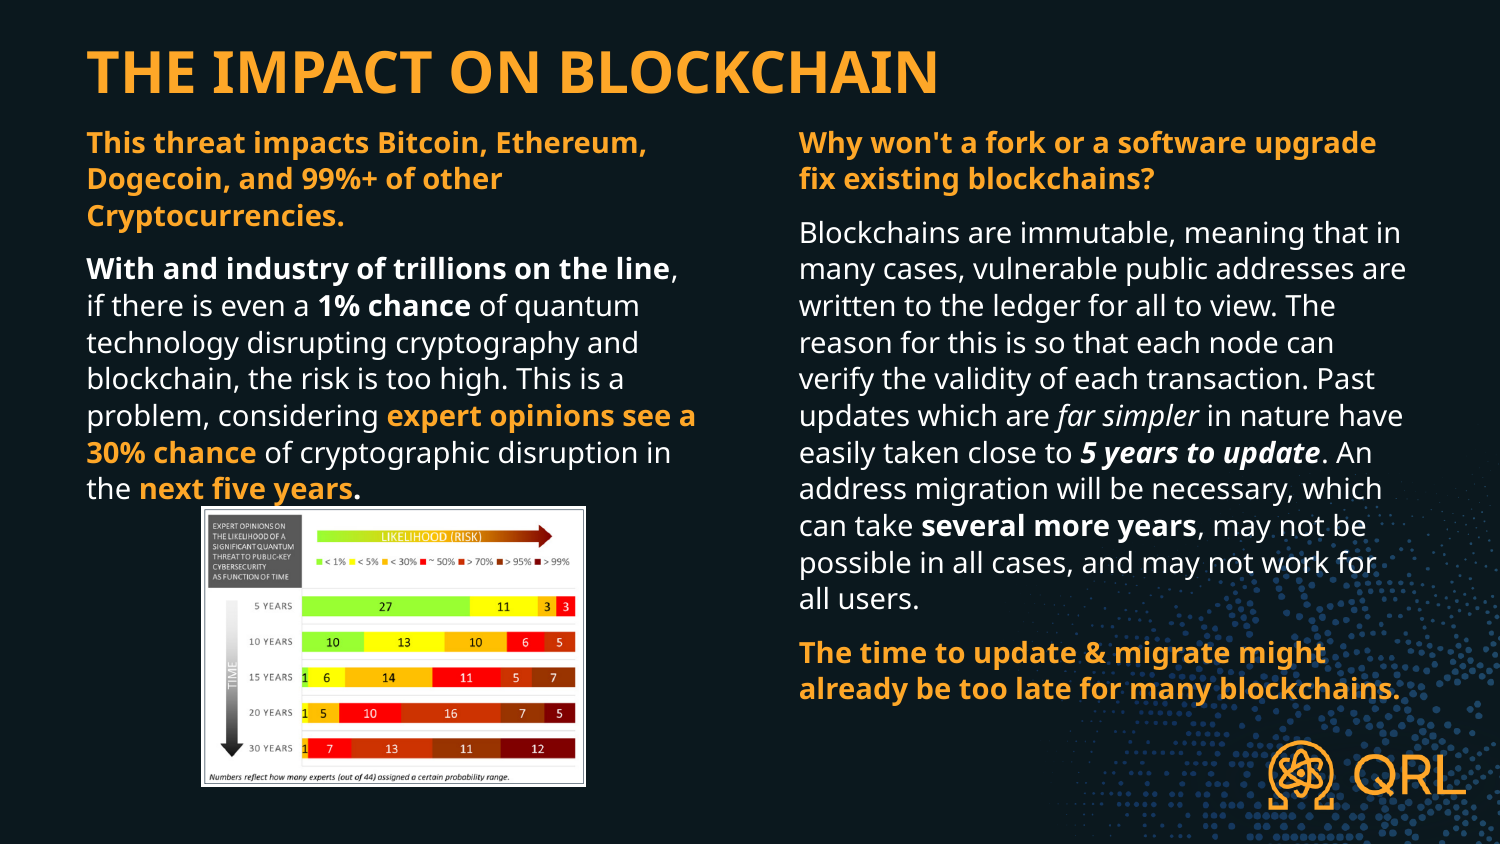

# THE IMPACT ON BLOCKCHAIN
This threat impacts Bitcoin, Ethereum, Dogecoin, and 99%+ of other
Cryptocurrencies.
With and industry of trillions on the line, if there is even a 1% chance of quantum technology disrupting cryptography and blockchain, the risk is too high. This is a problem, considering expert opinions see a 30% chance of cryptographic disruption in the next five years.
Why won't a fork or a software upgrade fix existing blockchains?
Blockchains are immutable, meaning that in many cases, vulnerable public addresses are written to the ledger for all to view. The reason for this is so that each node can verify the validity of each transaction. Past updates which are far simpler in nature have easily taken close to 5 years to update. An address migration will be necessary, which can take several more years, may not be possible in all cases, and may not work for all users.
The time to update & migrate might already be too late for many blockchains.